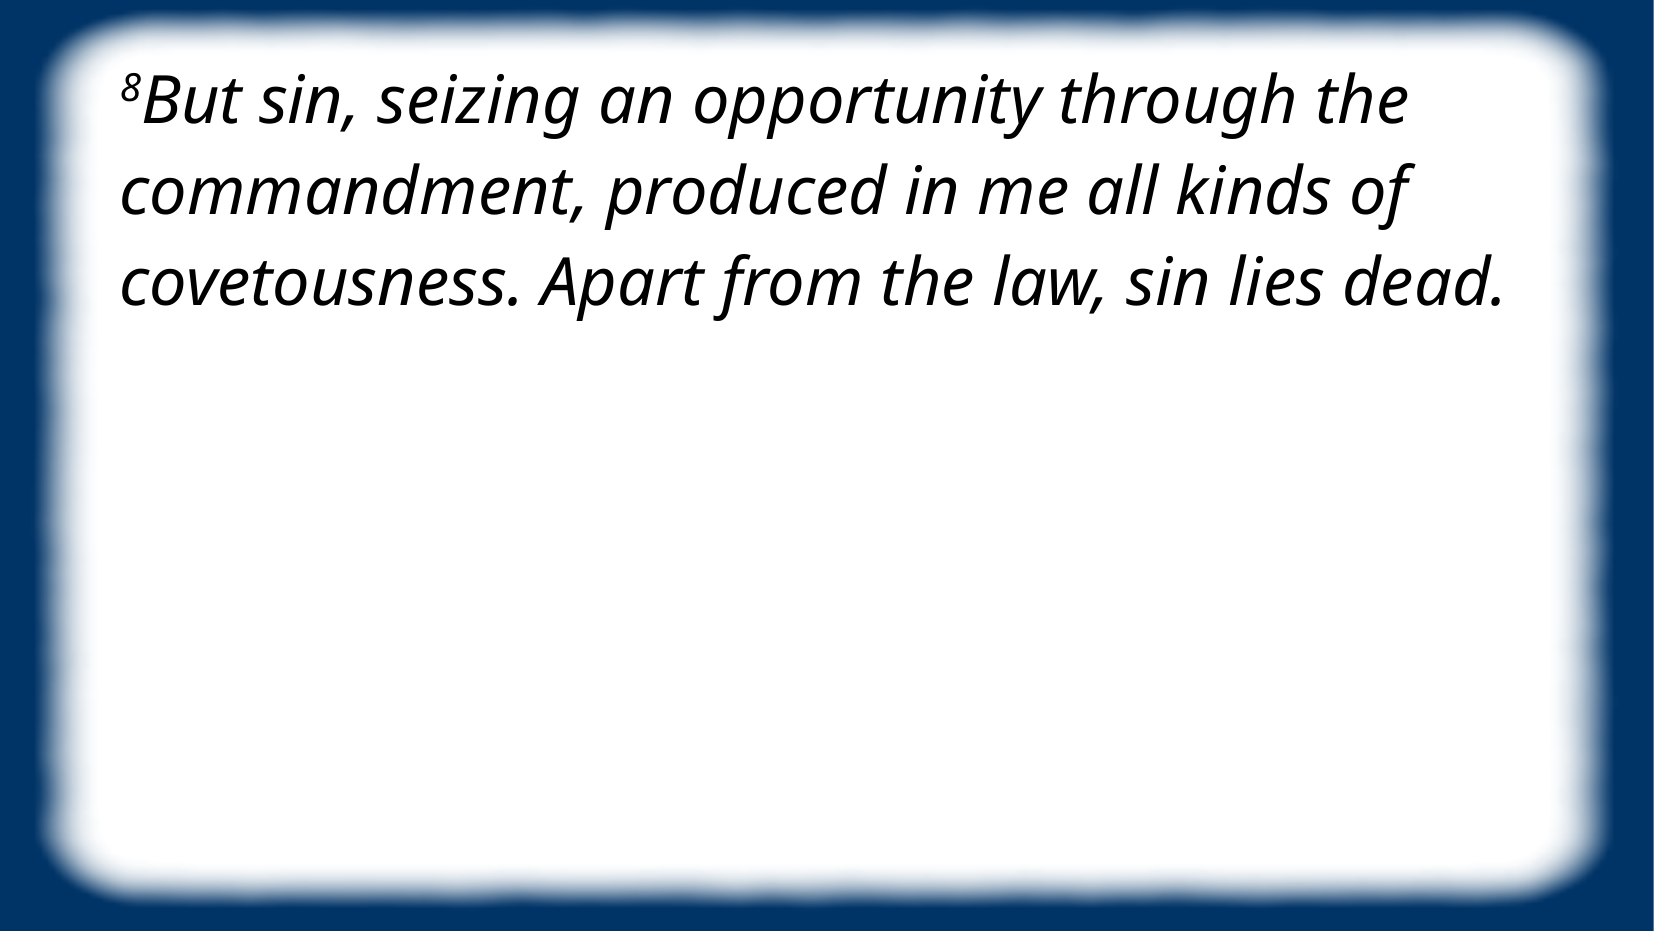

8But sin, seizing an opportunity through the commandment, produced in me all kinds of covetousness. Apart from the law, sin lies dead.